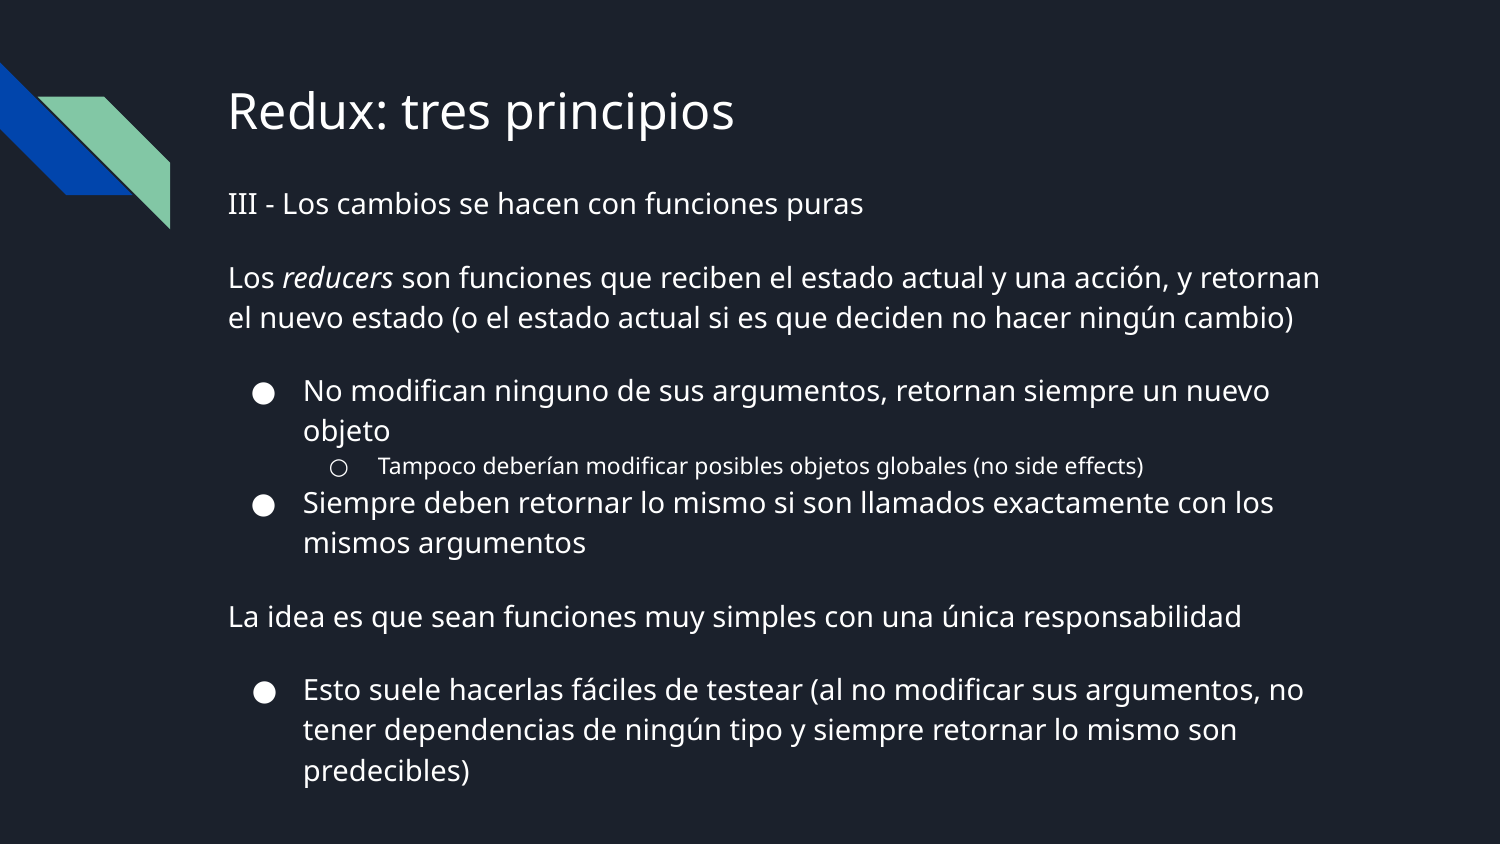

# Redux: tres principios
III - Los cambios se hacen con funciones puras
Los reducers son funciones que reciben el estado actual y una acción, y retornan el nuevo estado (o el estado actual si es que deciden no hacer ningún cambio)
No modifican ninguno de sus argumentos, retornan siempre un nuevo objeto
Tampoco deberían modificar posibles objetos globales (no side effects)
Siempre deben retornar lo mismo si son llamados exactamente con los mismos argumentos
La idea es que sean funciones muy simples con una única responsabilidad
Esto suele hacerlas fáciles de testear (al no modificar sus argumentos, no tener dependencias de ningún tipo y siempre retornar lo mismo son predecibles)